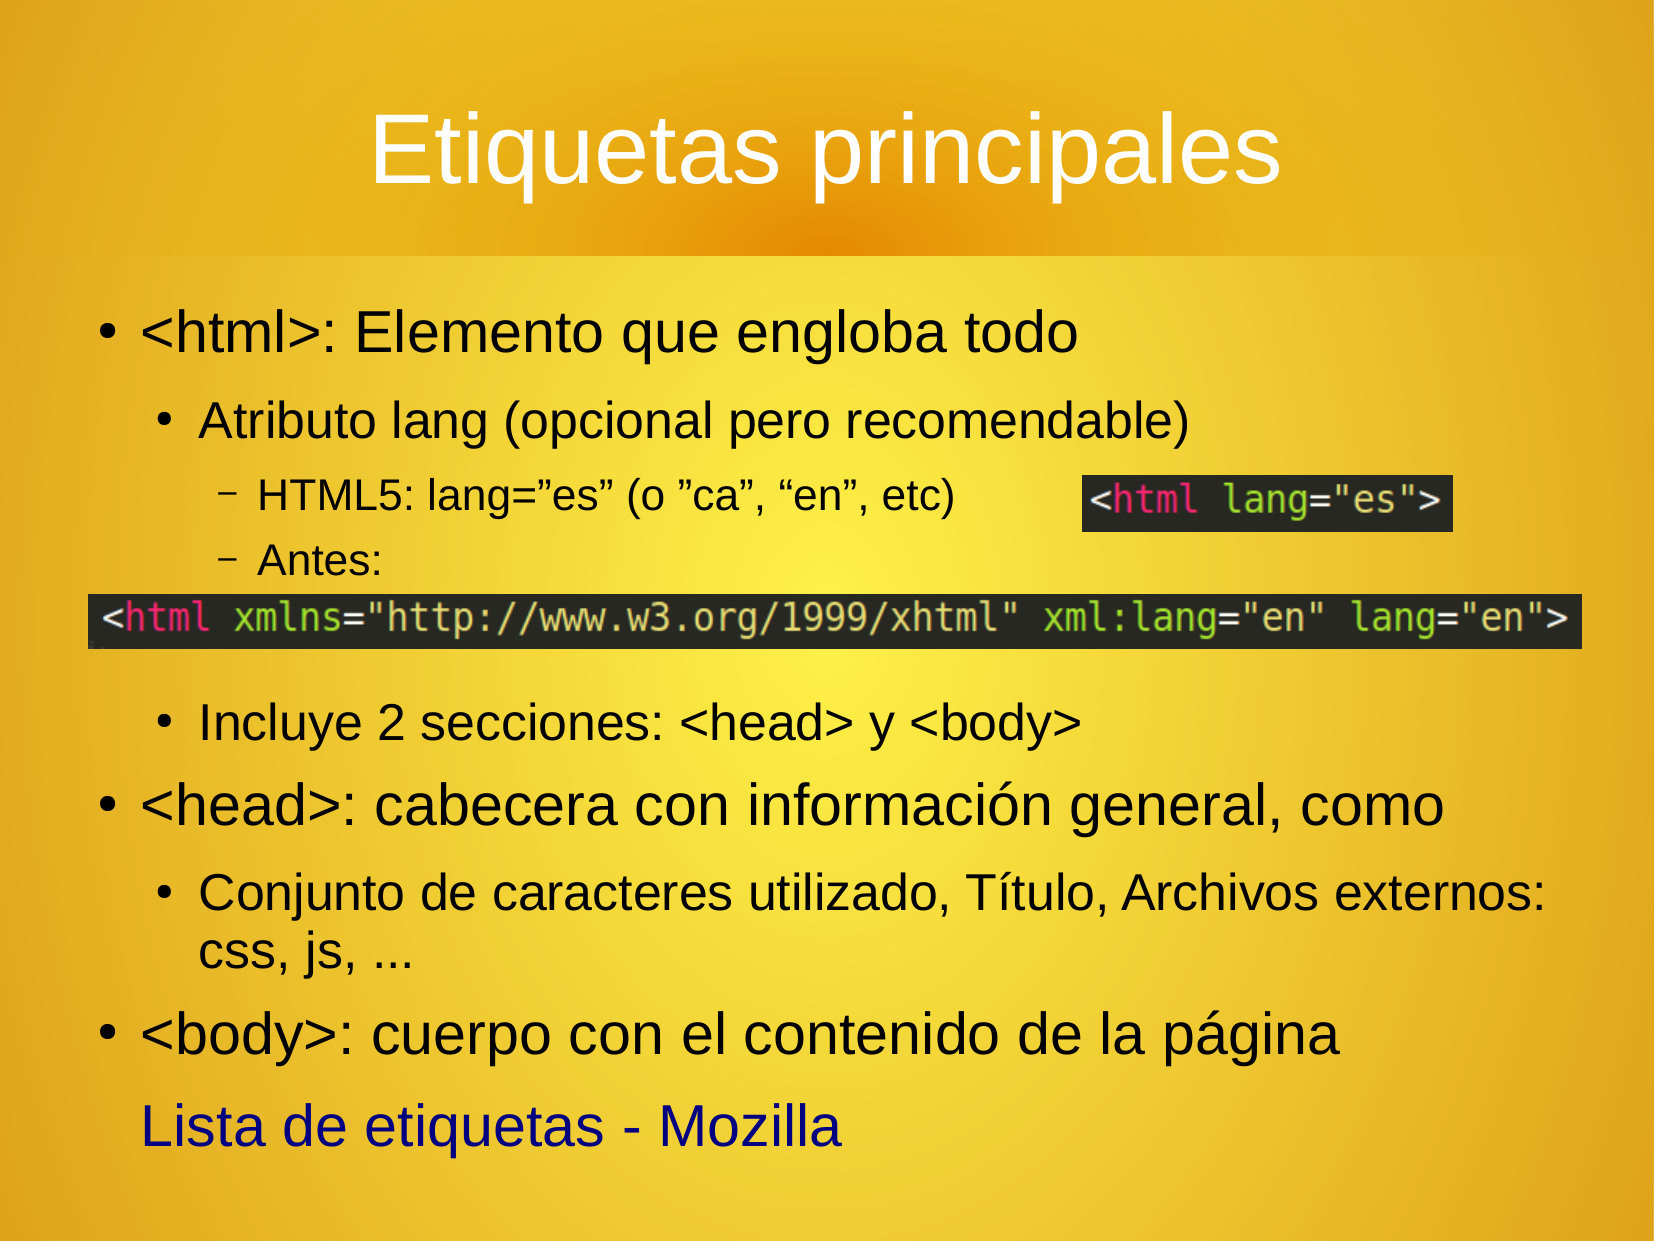

# Etiquetas principales
<html>: Elemento que engloba todo
Atributo lang (opcional pero recomendable)
HTML5: lang=”es” (o ”ca”, “en”, etc)
Antes:
Incluye 2 secciones: <head> y <body>
<head>: cabecera con información general, como
Conjunto de caracteres utilizado, Título, Archivos externos: css, js, ...
<body>: cuerpo con el contenido de la página
Lista de etiquetas - Mozilla